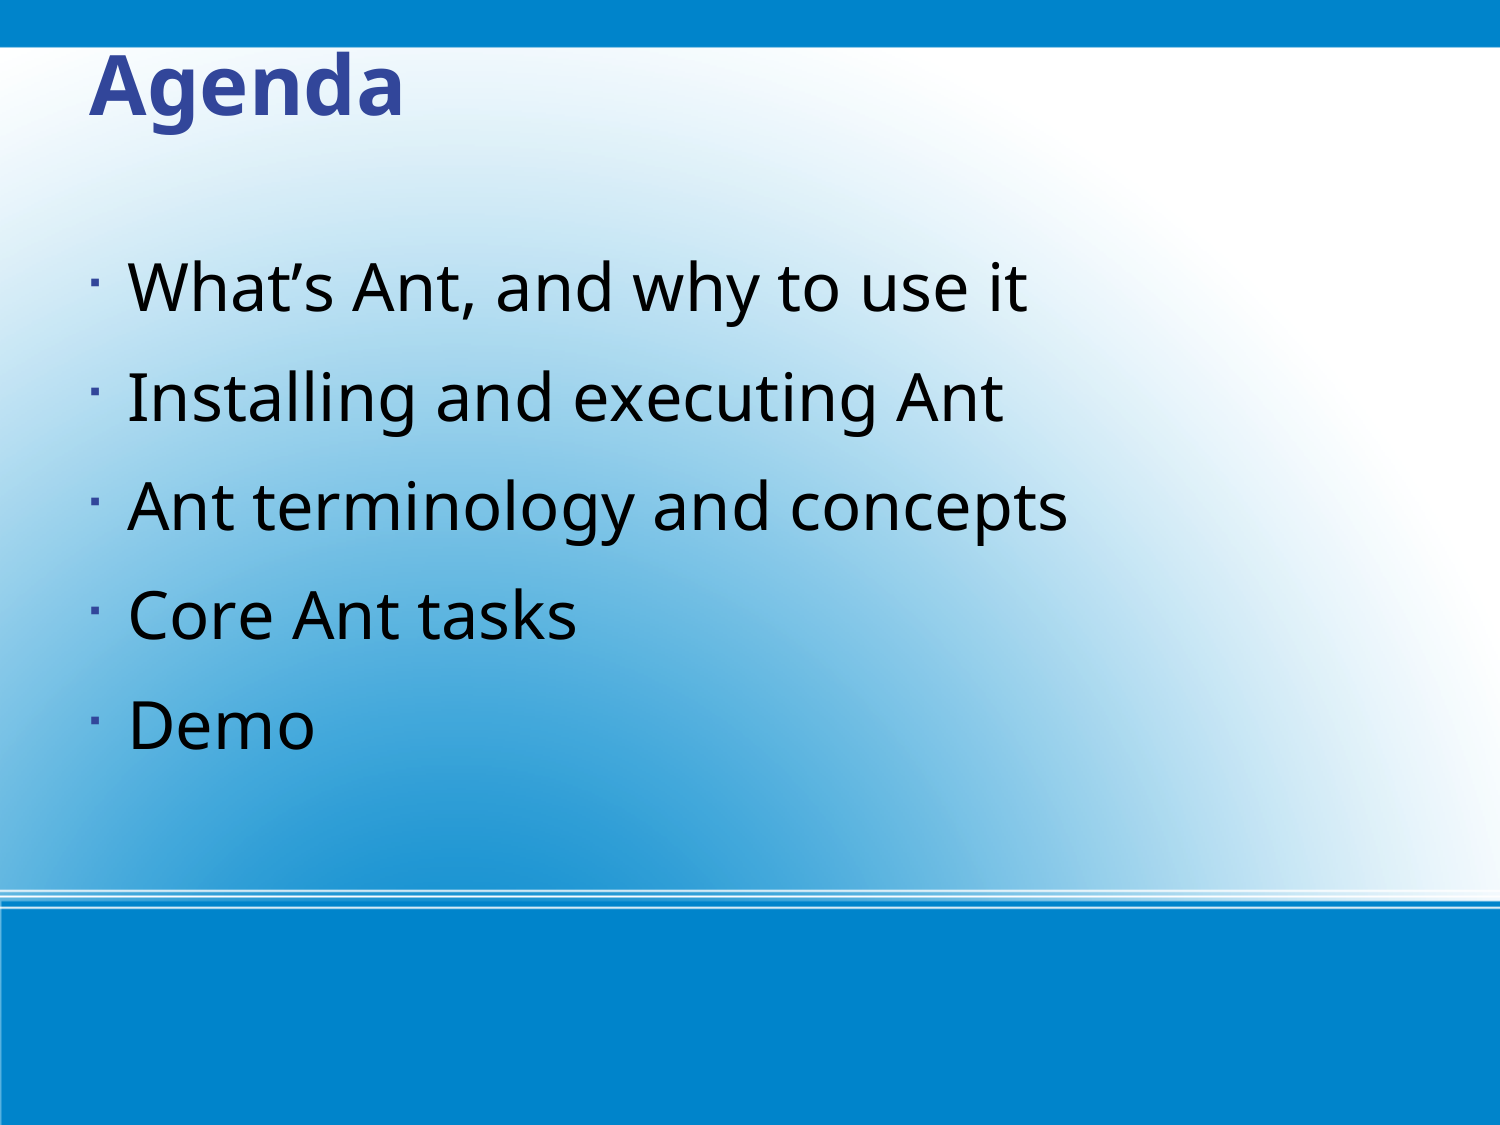

# Agenda
What’s Ant, and why to use it
Installing and executing Ant
Ant terminology and concepts
Core Ant tasks
Demo